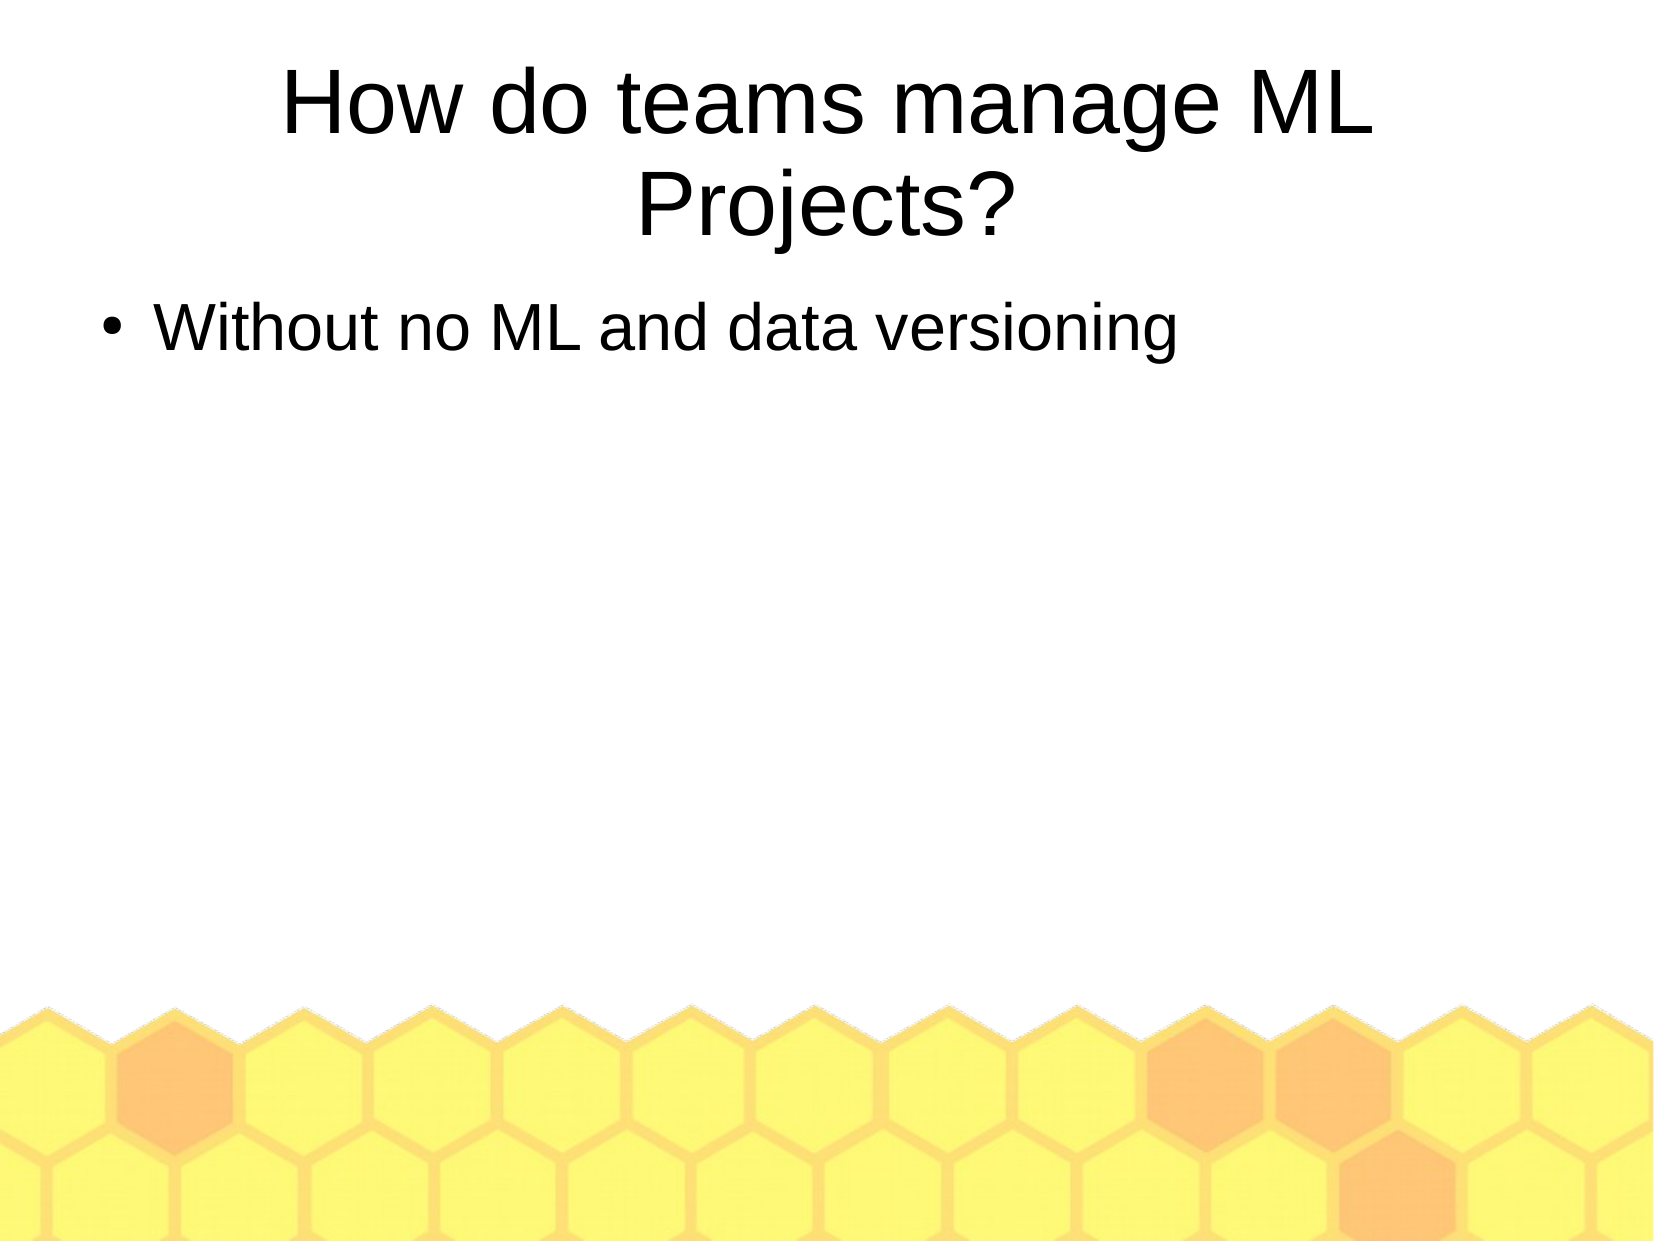

# How do teams manage ML Projects?
Without no ML and data versioning